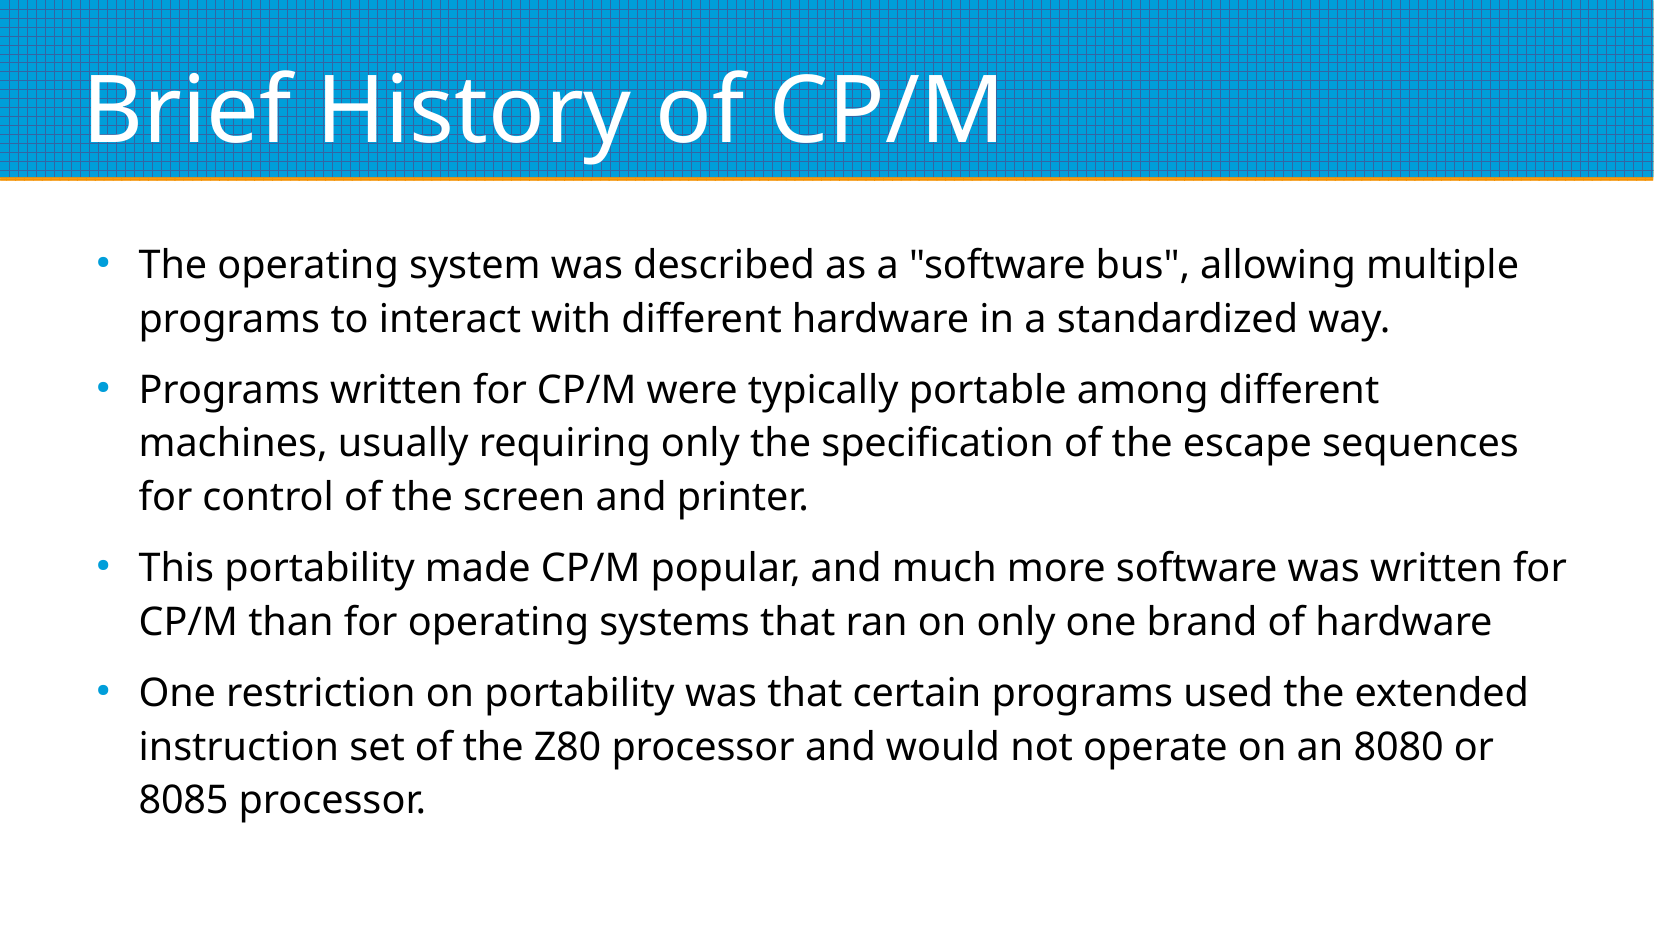

# Brief History of CP/M
The operating system was described as a "software bus", allowing multiple programs to interact with different hardware in a standardized way.
Programs written for CP/M were typically portable among different machines, usually requiring only the specification of the escape sequences for control of the screen and printer.
This portability made CP/M popular, and much more software was written for CP/M than for operating systems that ran on only one brand of hardware
One restriction on portability was that certain programs used the extended instruction set of the Z80 processor and would not operate on an 8080 or 8085 processor.